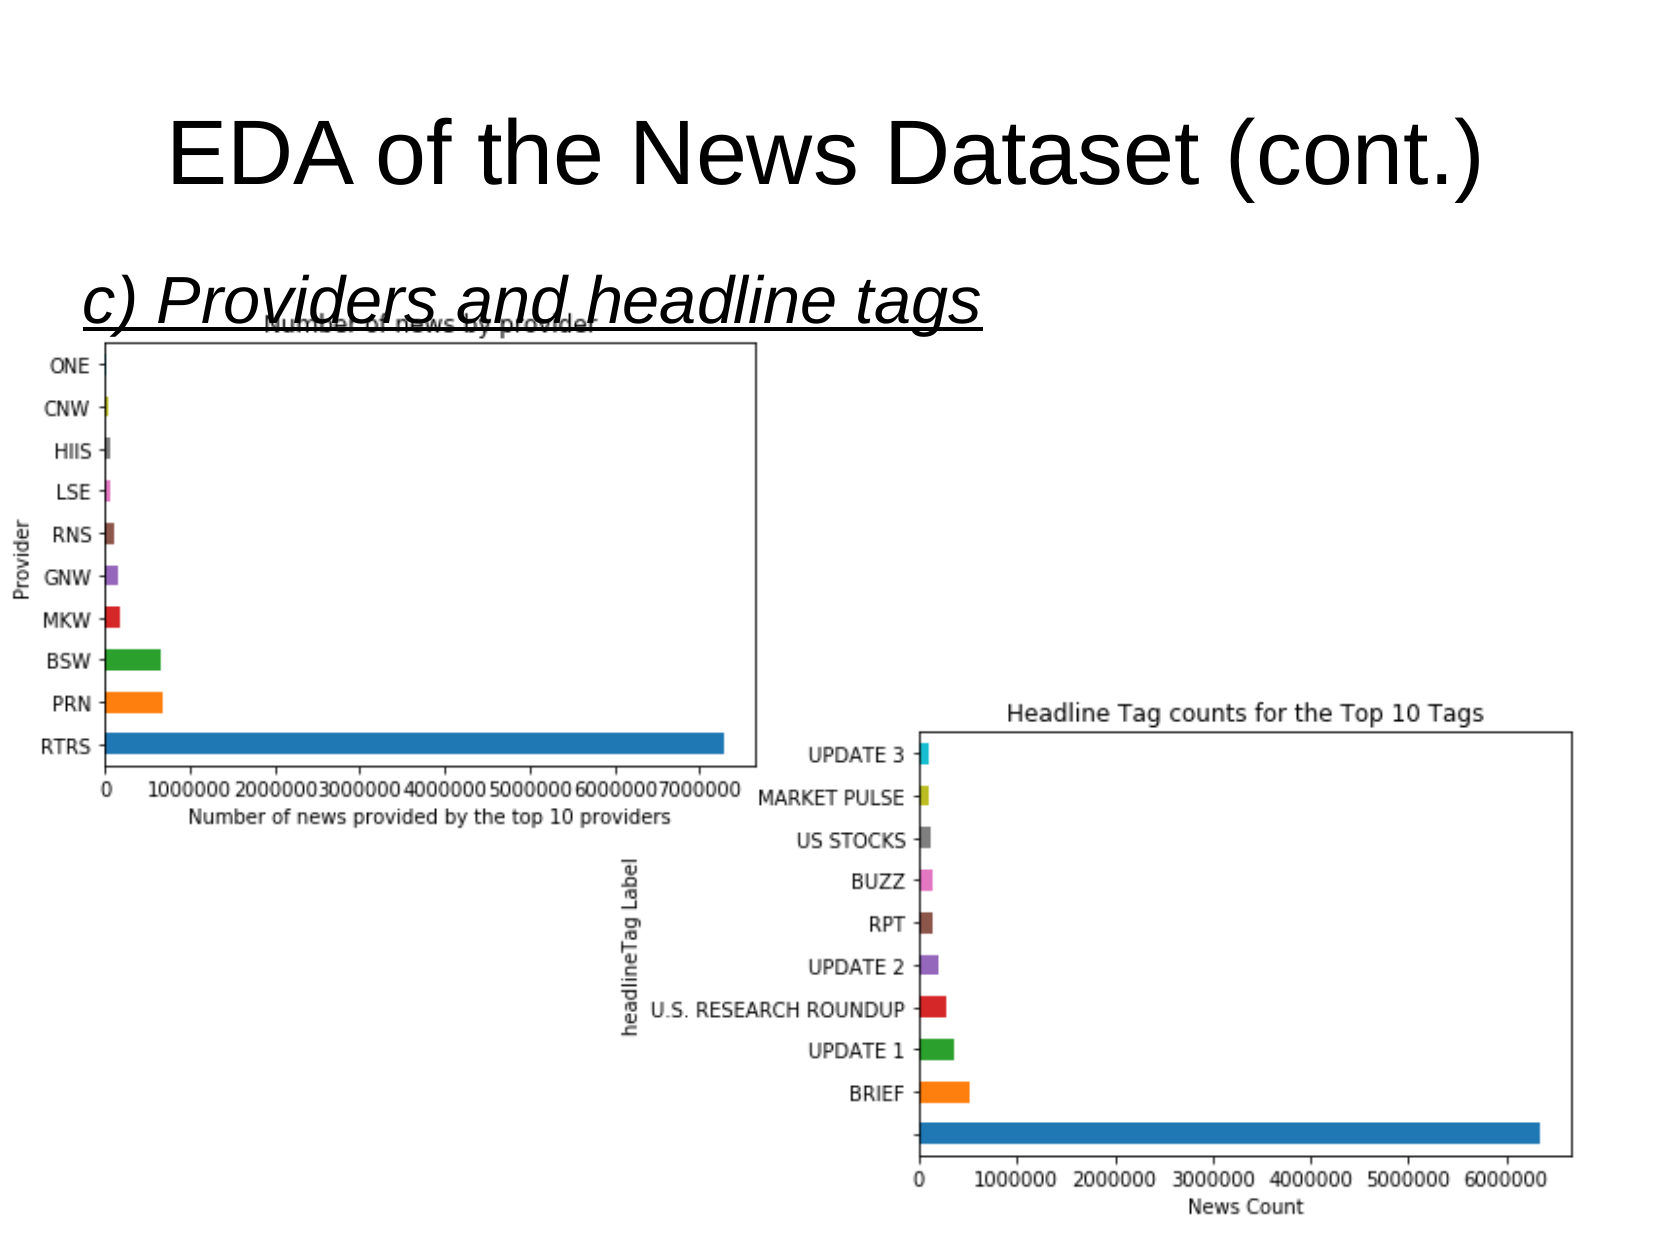

# EDA of the News Dataset (cont.)
c) Providers and headline tags